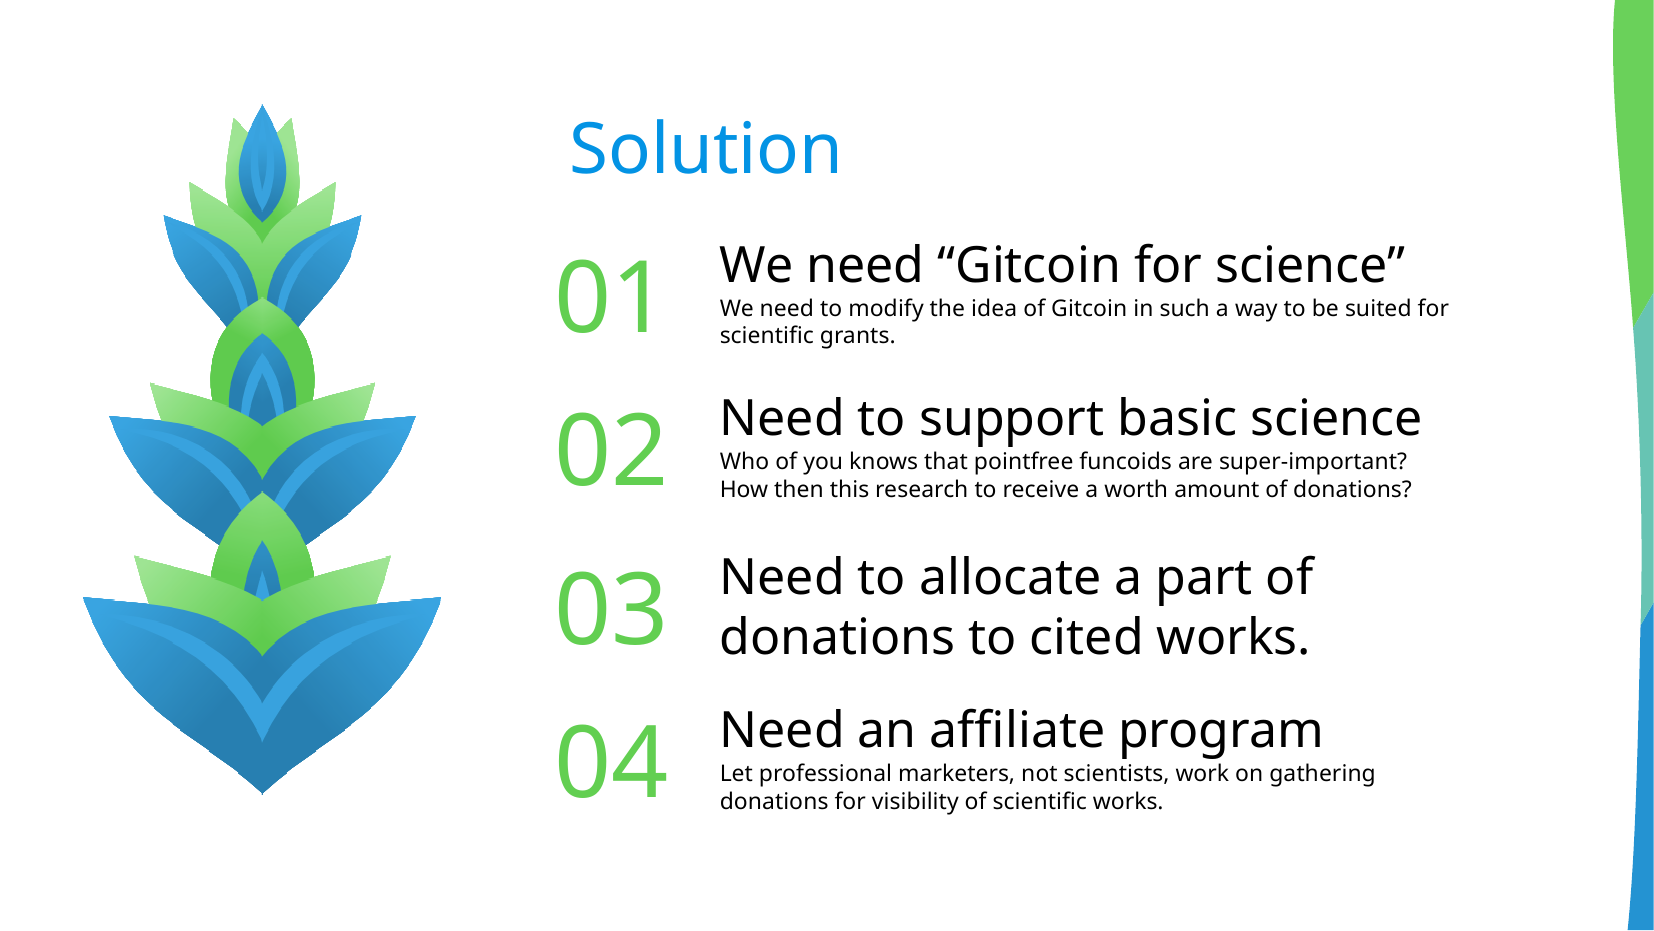

Solution
01
We need “Gitcoin for science”
We need to modify the idea of Gitcoin in such a way to be suited for scientific grants.
02
Need to support basic science
Who of you knows that pointfree funcoids are super-important? How then this research to receive a worth amount of donations?
03
Need to allocate a part of donations to cited works.
04
Need an affiliate program
Let professional marketers, not scientists, work on gathering donations for visibility of scientific works.